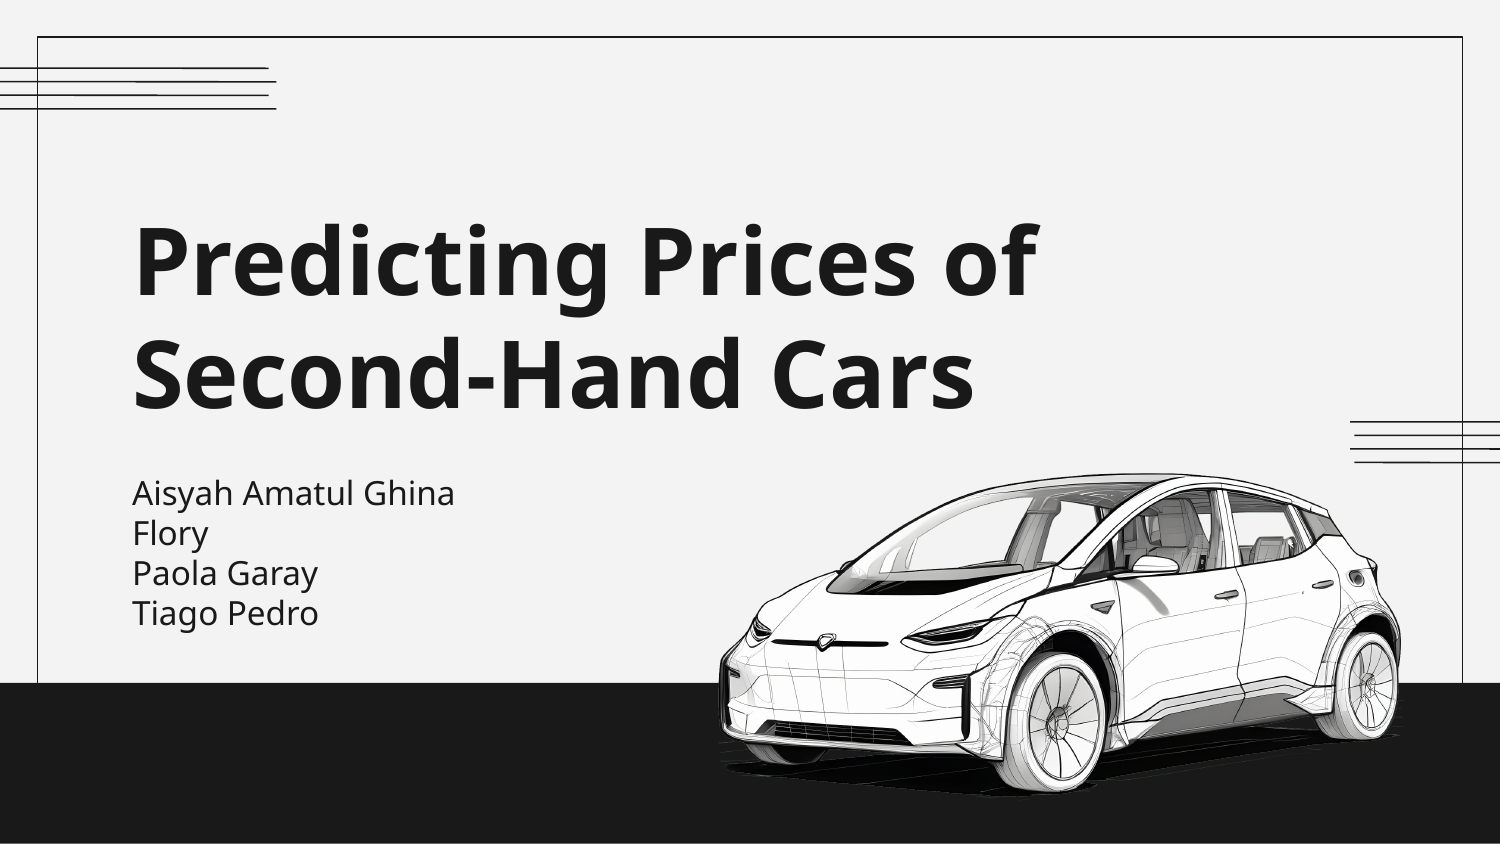

# Predicting Prices of Second-Hand Cars
Aisyah Amatul Ghina
Flory
Paola Garay
Tiago Pedro